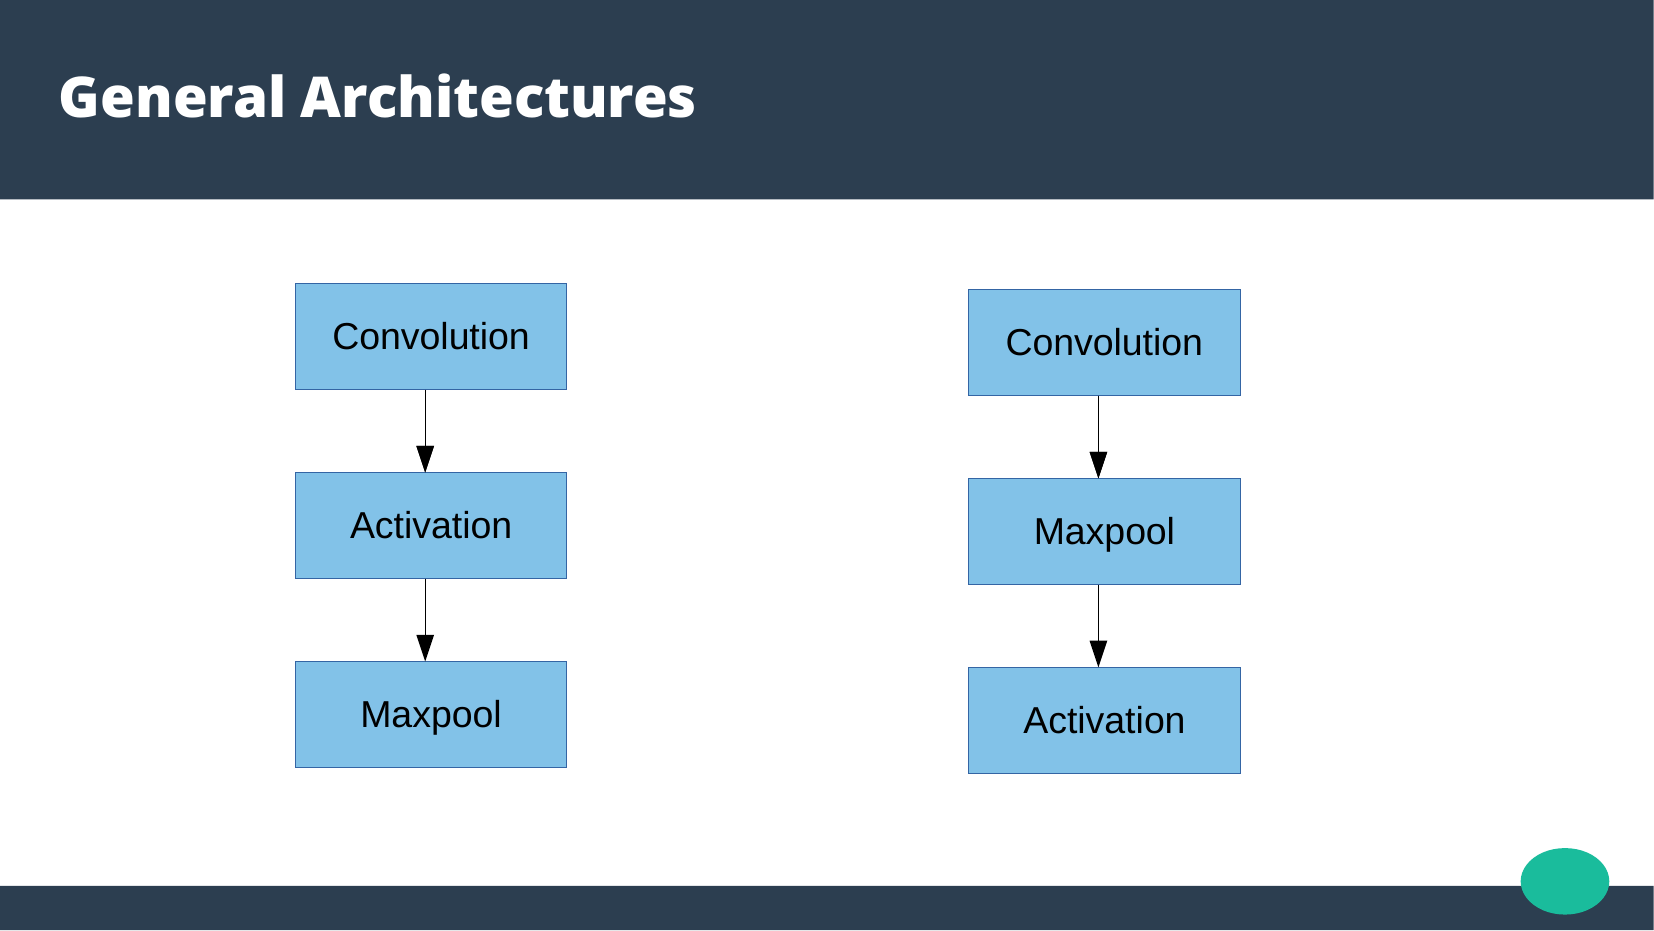

# General Architectures
Convolution
Convolution
Activation
Maxpool
Maxpool
Activation